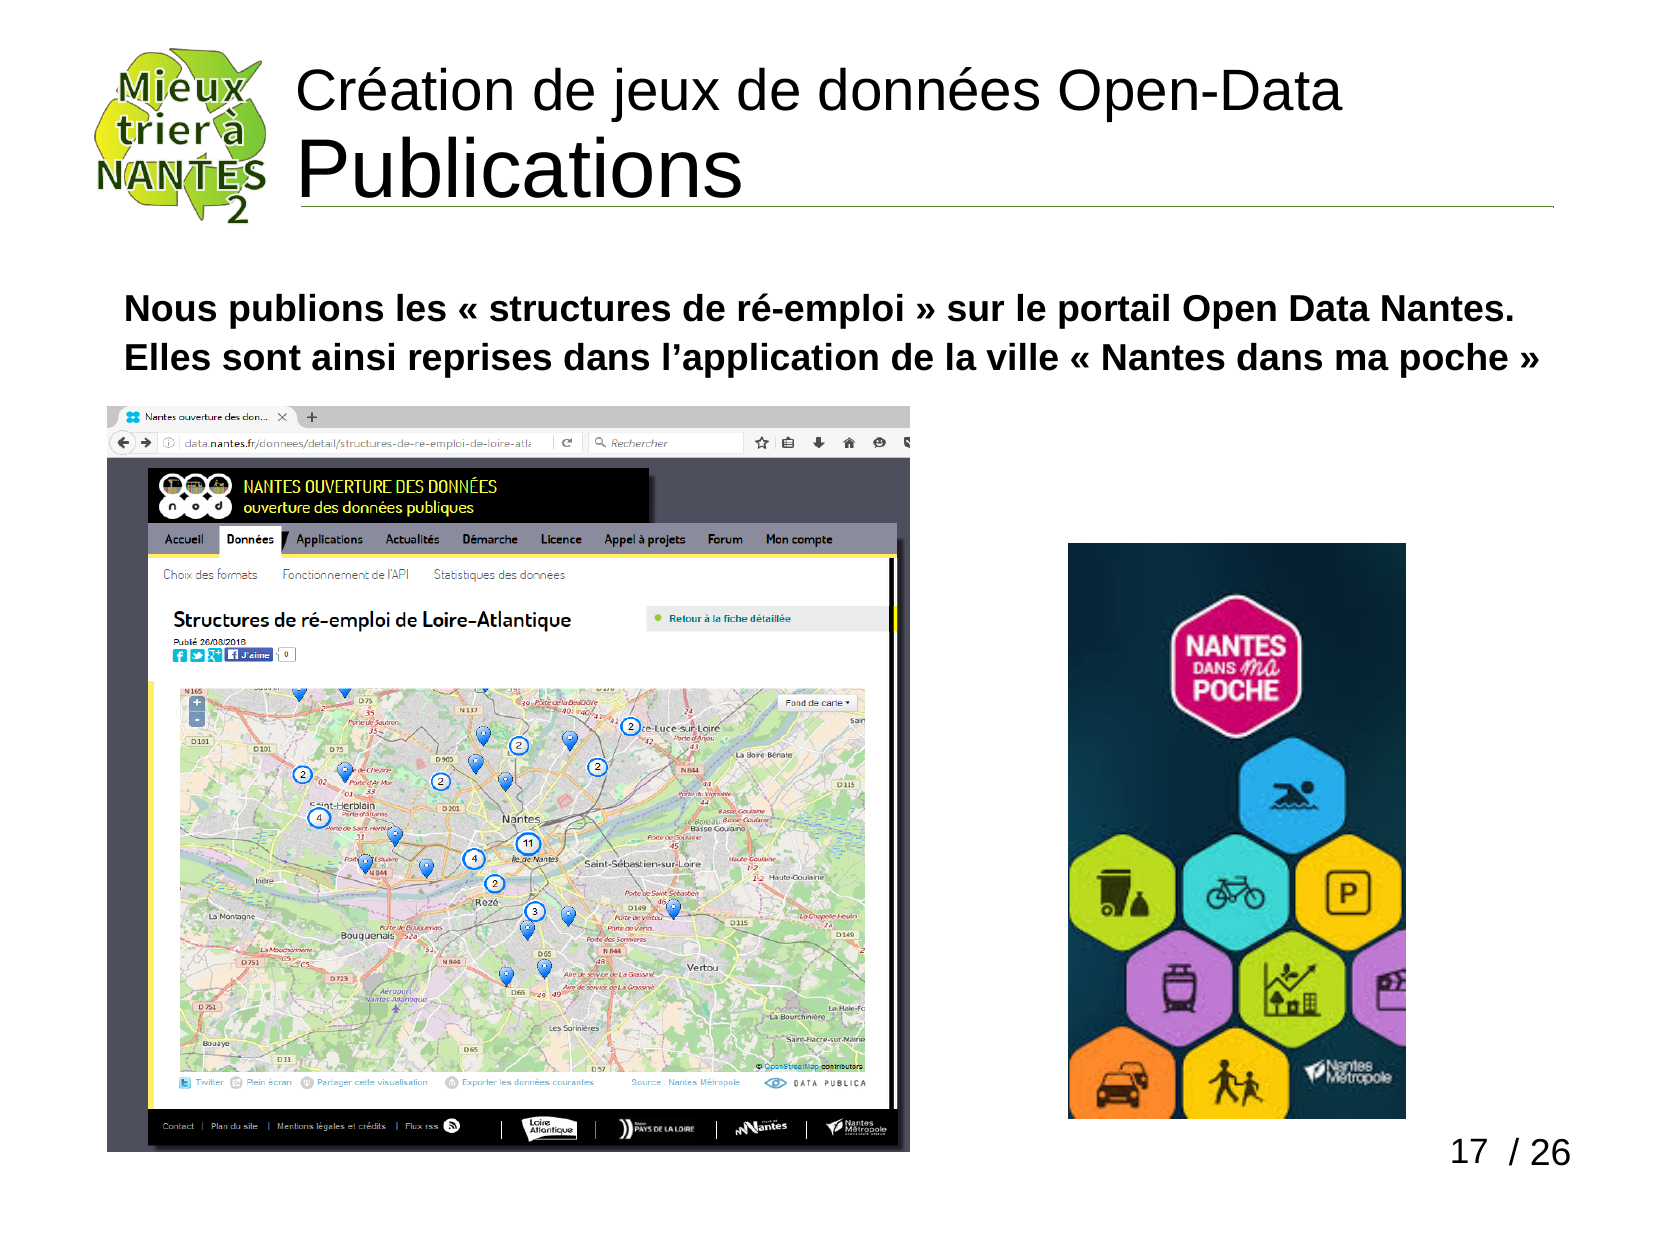

Création de jeux de données Open-Data
Publications
Nous publions les « structures de ré-emploi » sur le portail Open Data Nantes.
Elles sont ainsi reprises dans l’application de la ville « Nantes dans ma poche »
/ 26